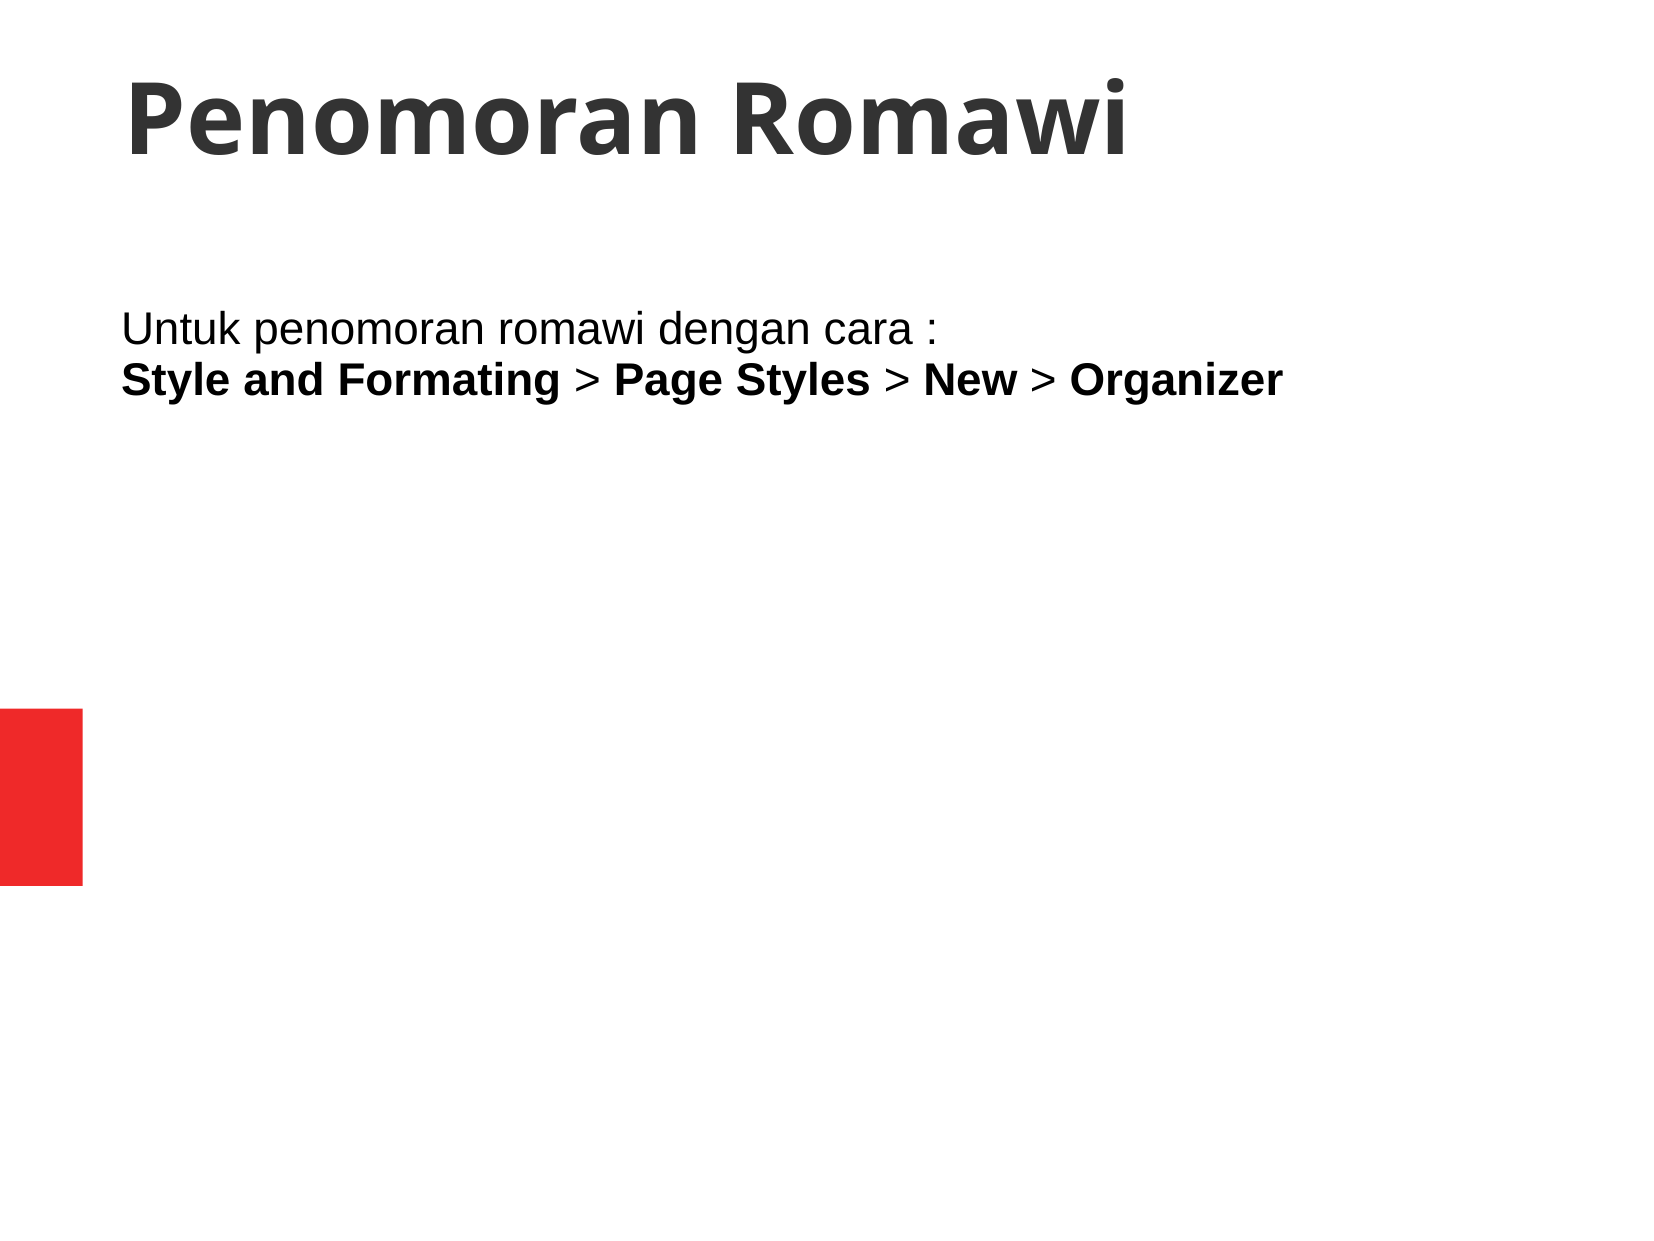

# Penomoran Romawi
Untuk penomoran romawi dengan cara :
Style and Formating > Page Styles > New > Organizer